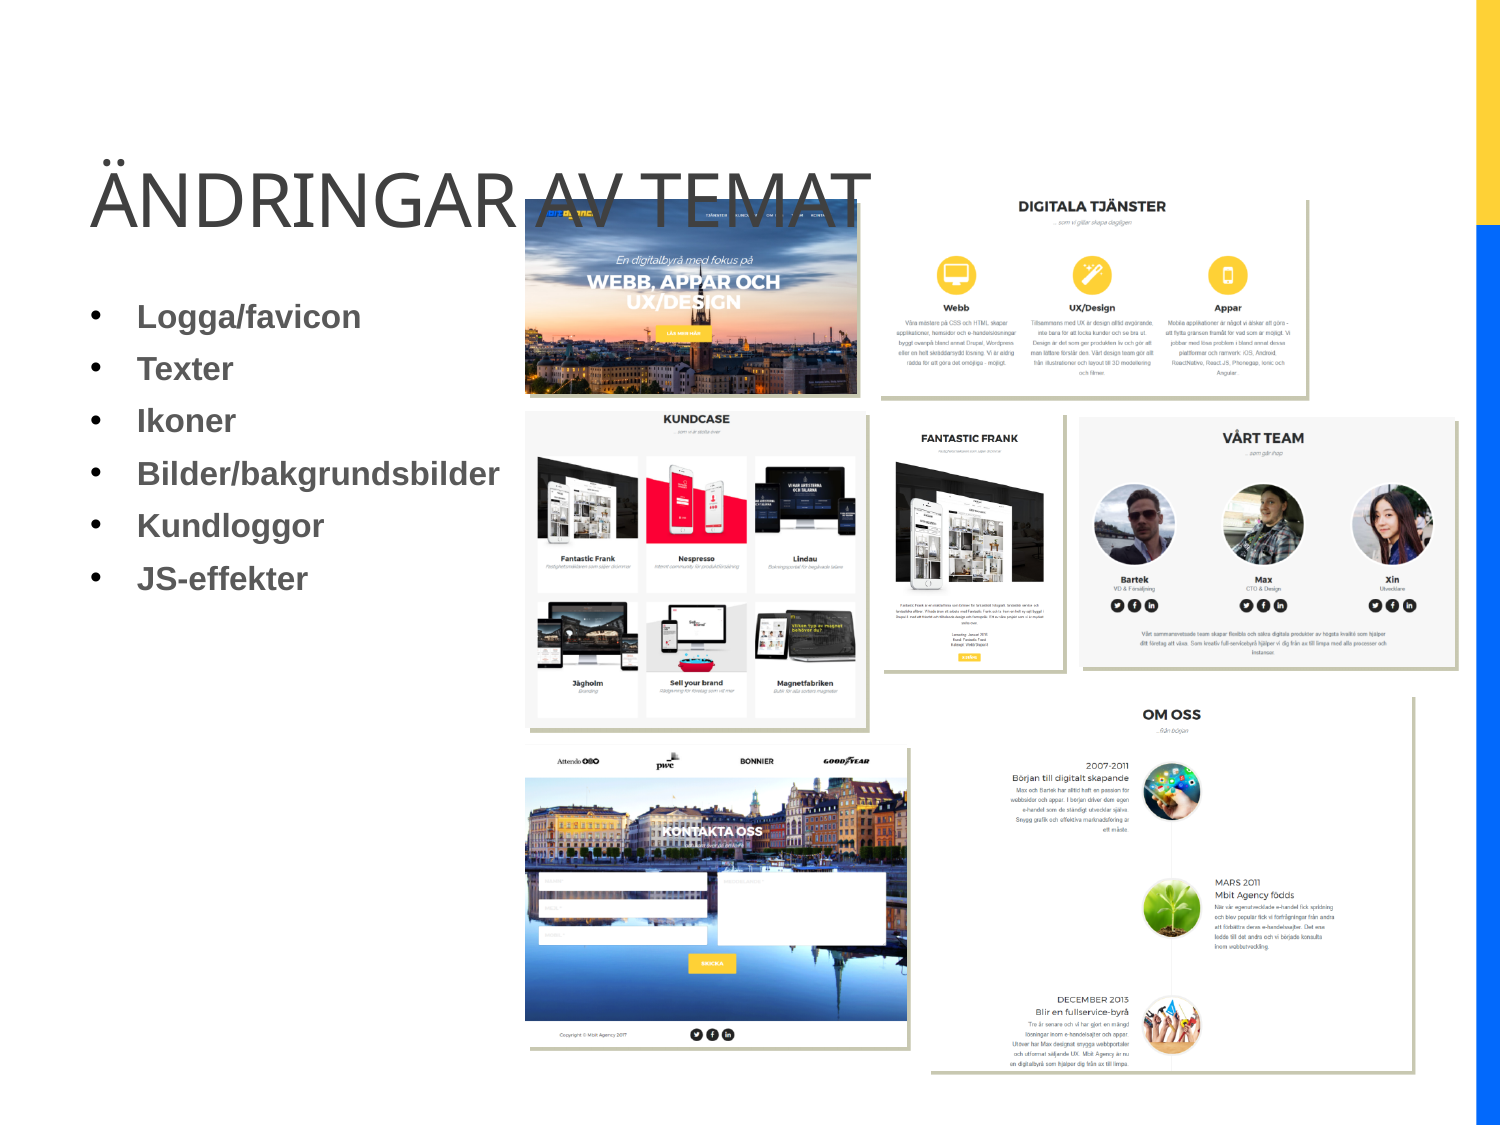

# Ändringar av temat
Logga/favicon
Texter
Ikoner
Bilder/bakgrundsbilder
Kundloggor
JS-effekter